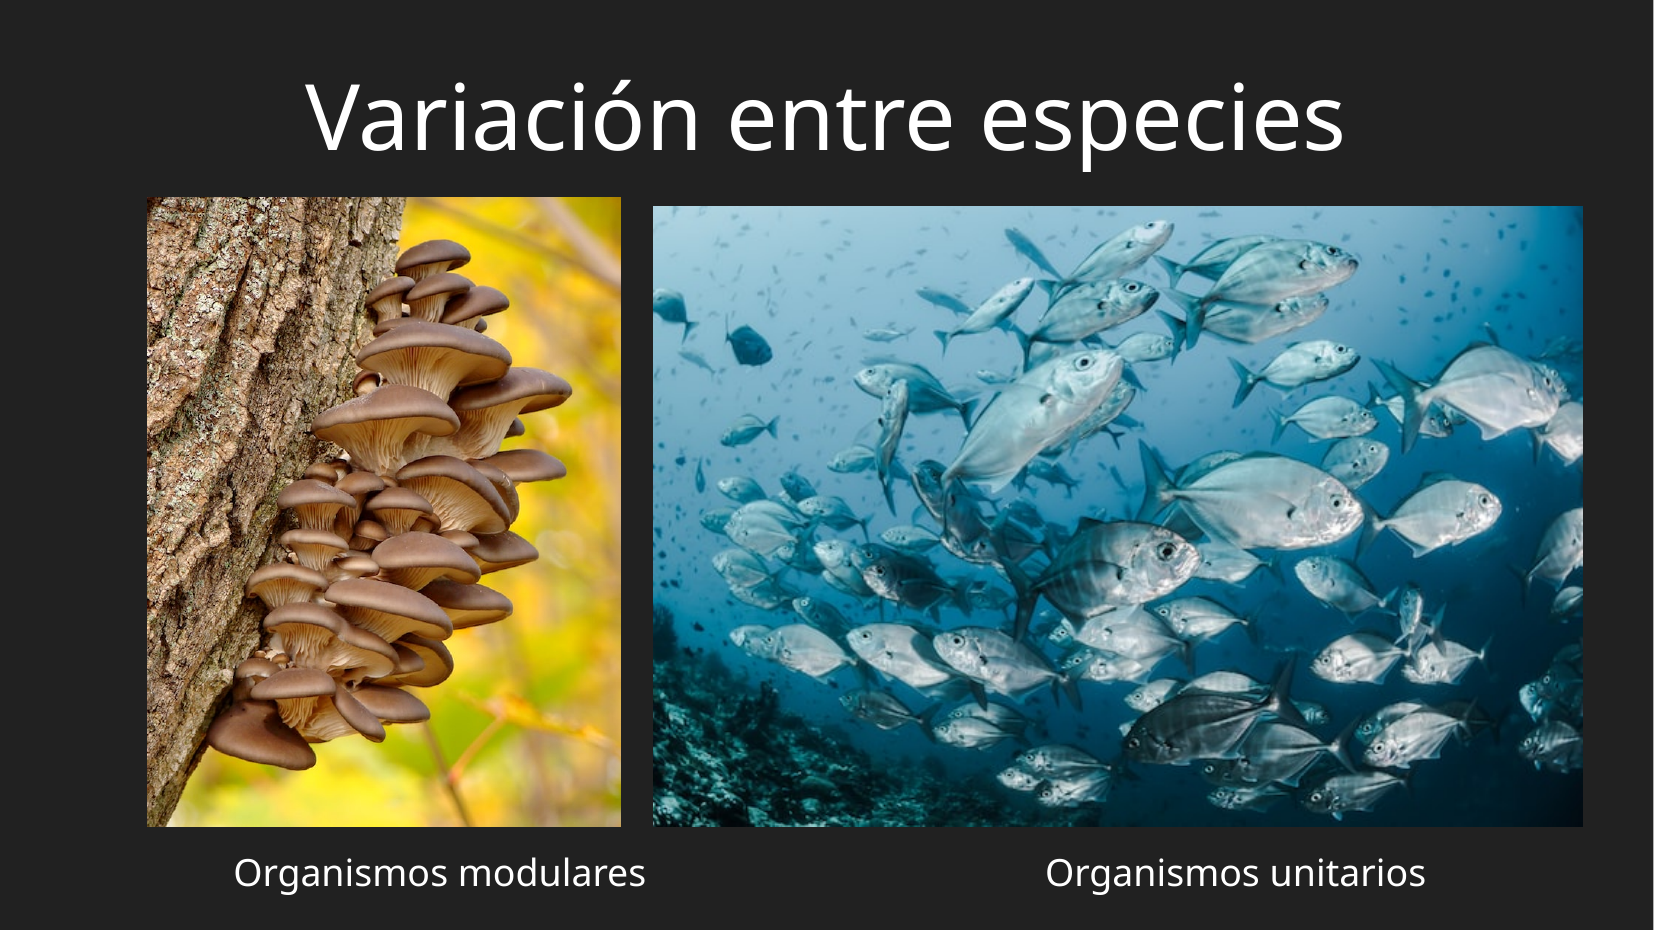

# Variación entre especies
Organismos modulares						Organismos unitarios